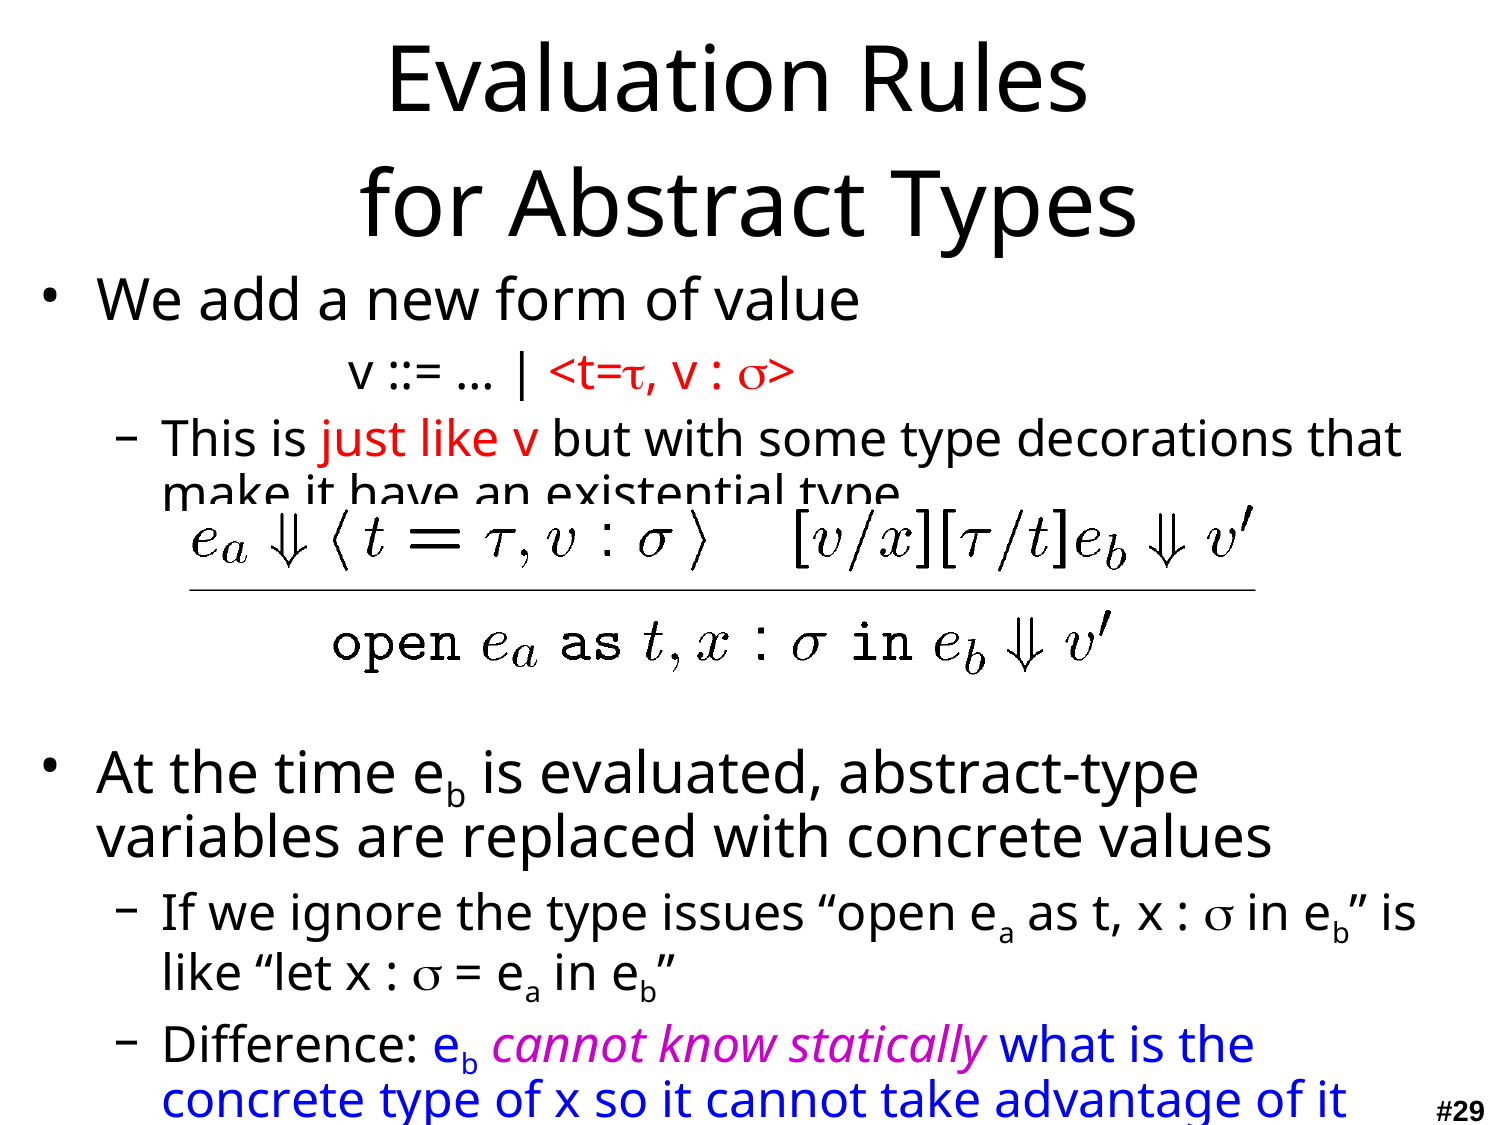

# Evaluation Rules for Abstract Types
We add a new form of value
 v ::= … | <t=, v : >
This is just like v but with some type decorations that make it have an existential type
At the time eb is evaluated, abstract-type variables are replaced with concrete values
If we ignore the type issues “open ea as t, x :  in eb” is like “let x :  = ea in eb”
Difference: eb cannot know statically what is the concrete type of x so it cannot take advantage of it
29